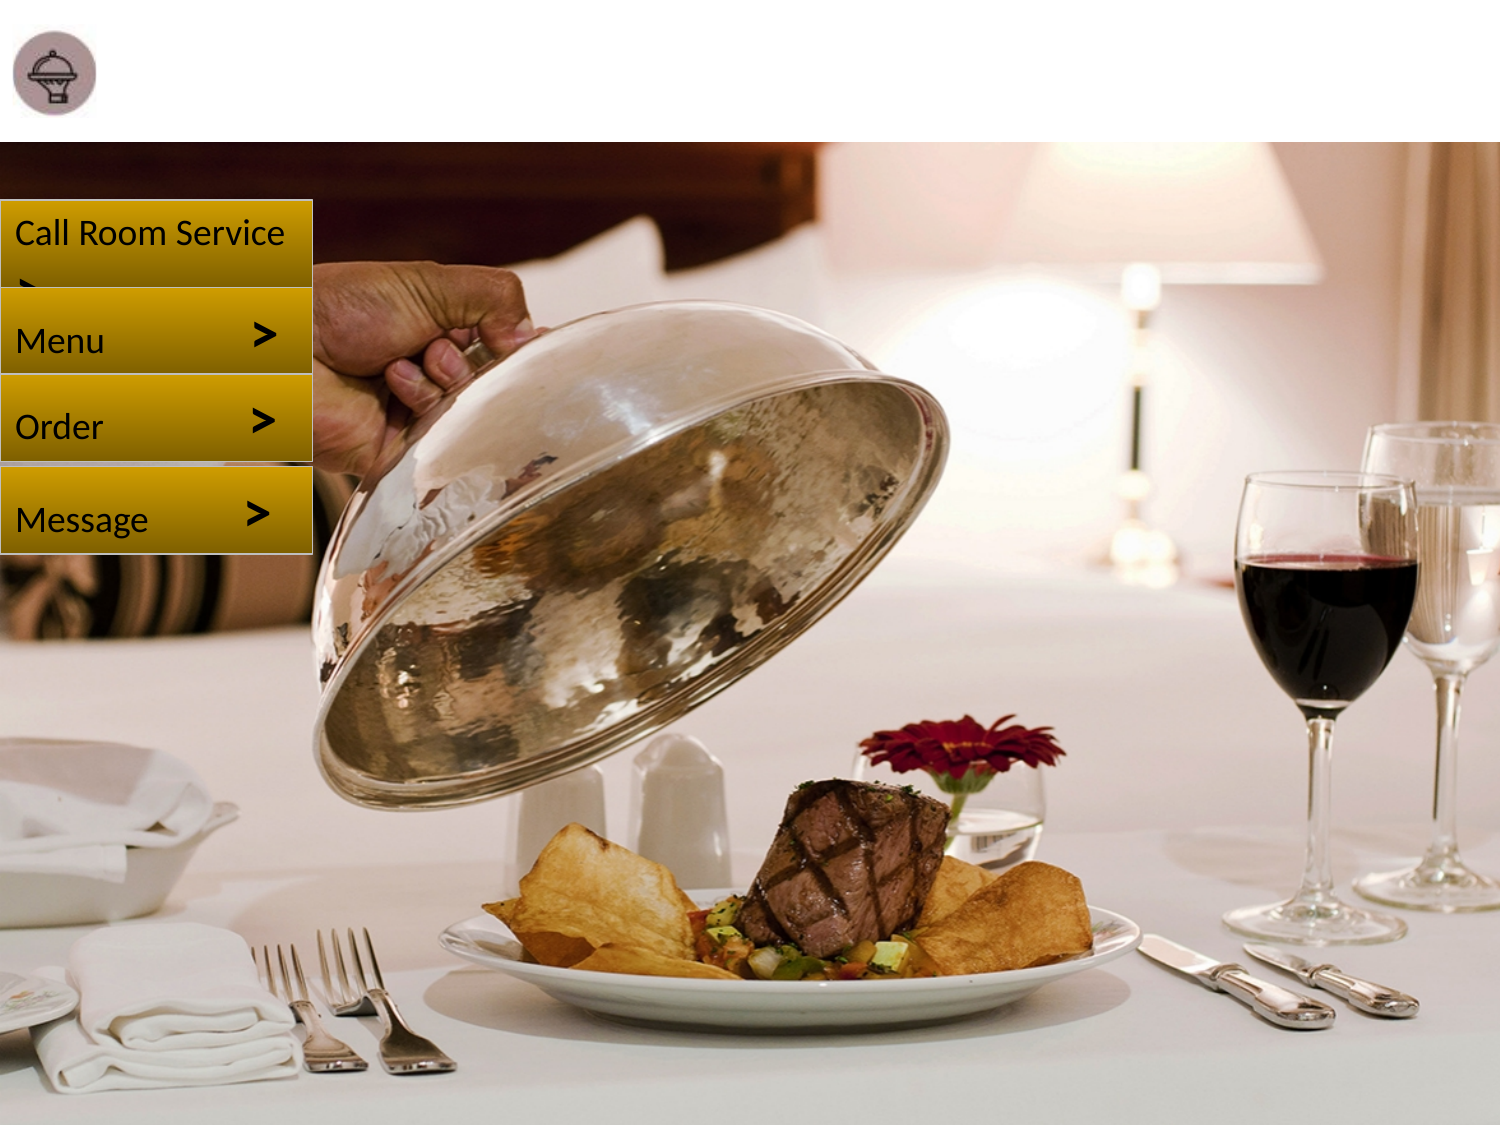

Call Room Service ˃
Menu ˃
Order ˃
Message ˃